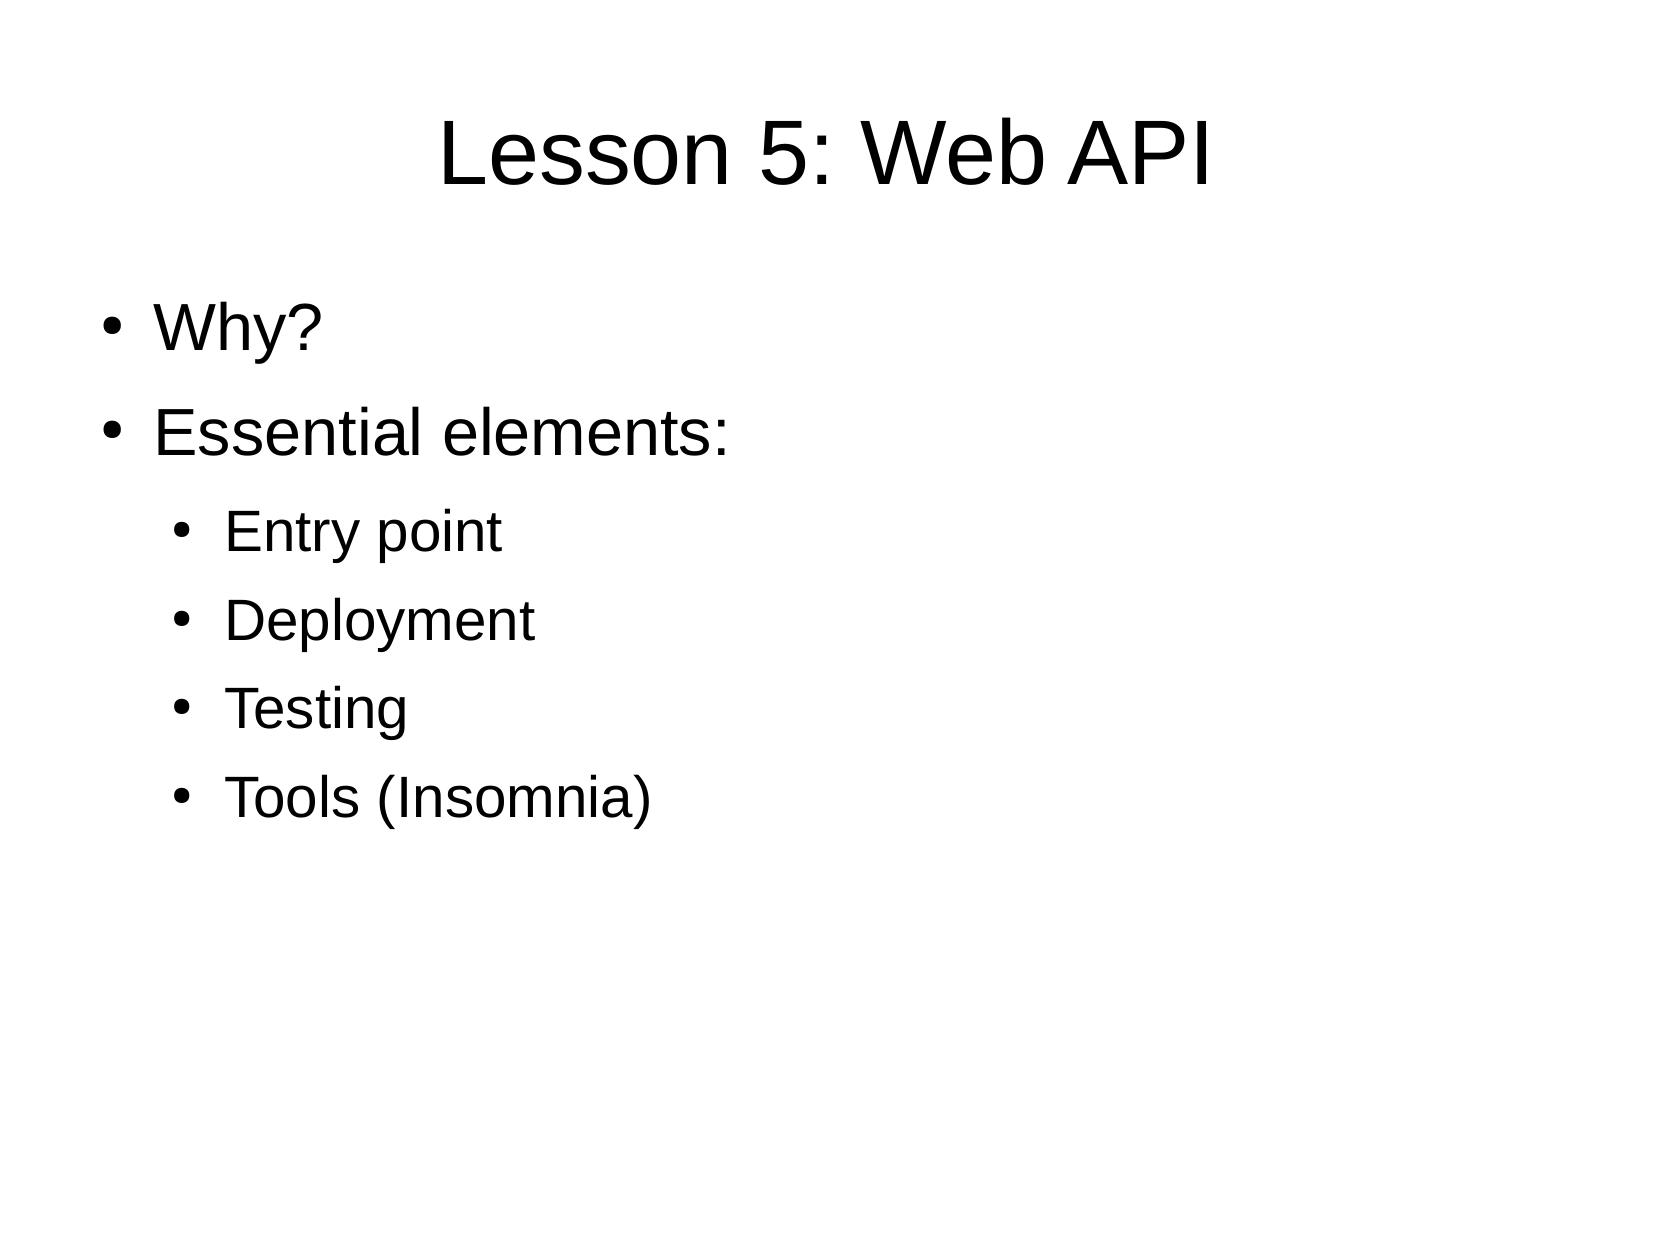

# Lesson 5: Web API
Why?
Essential elements:
Entry point
Deployment
Testing
Tools (Insomnia)